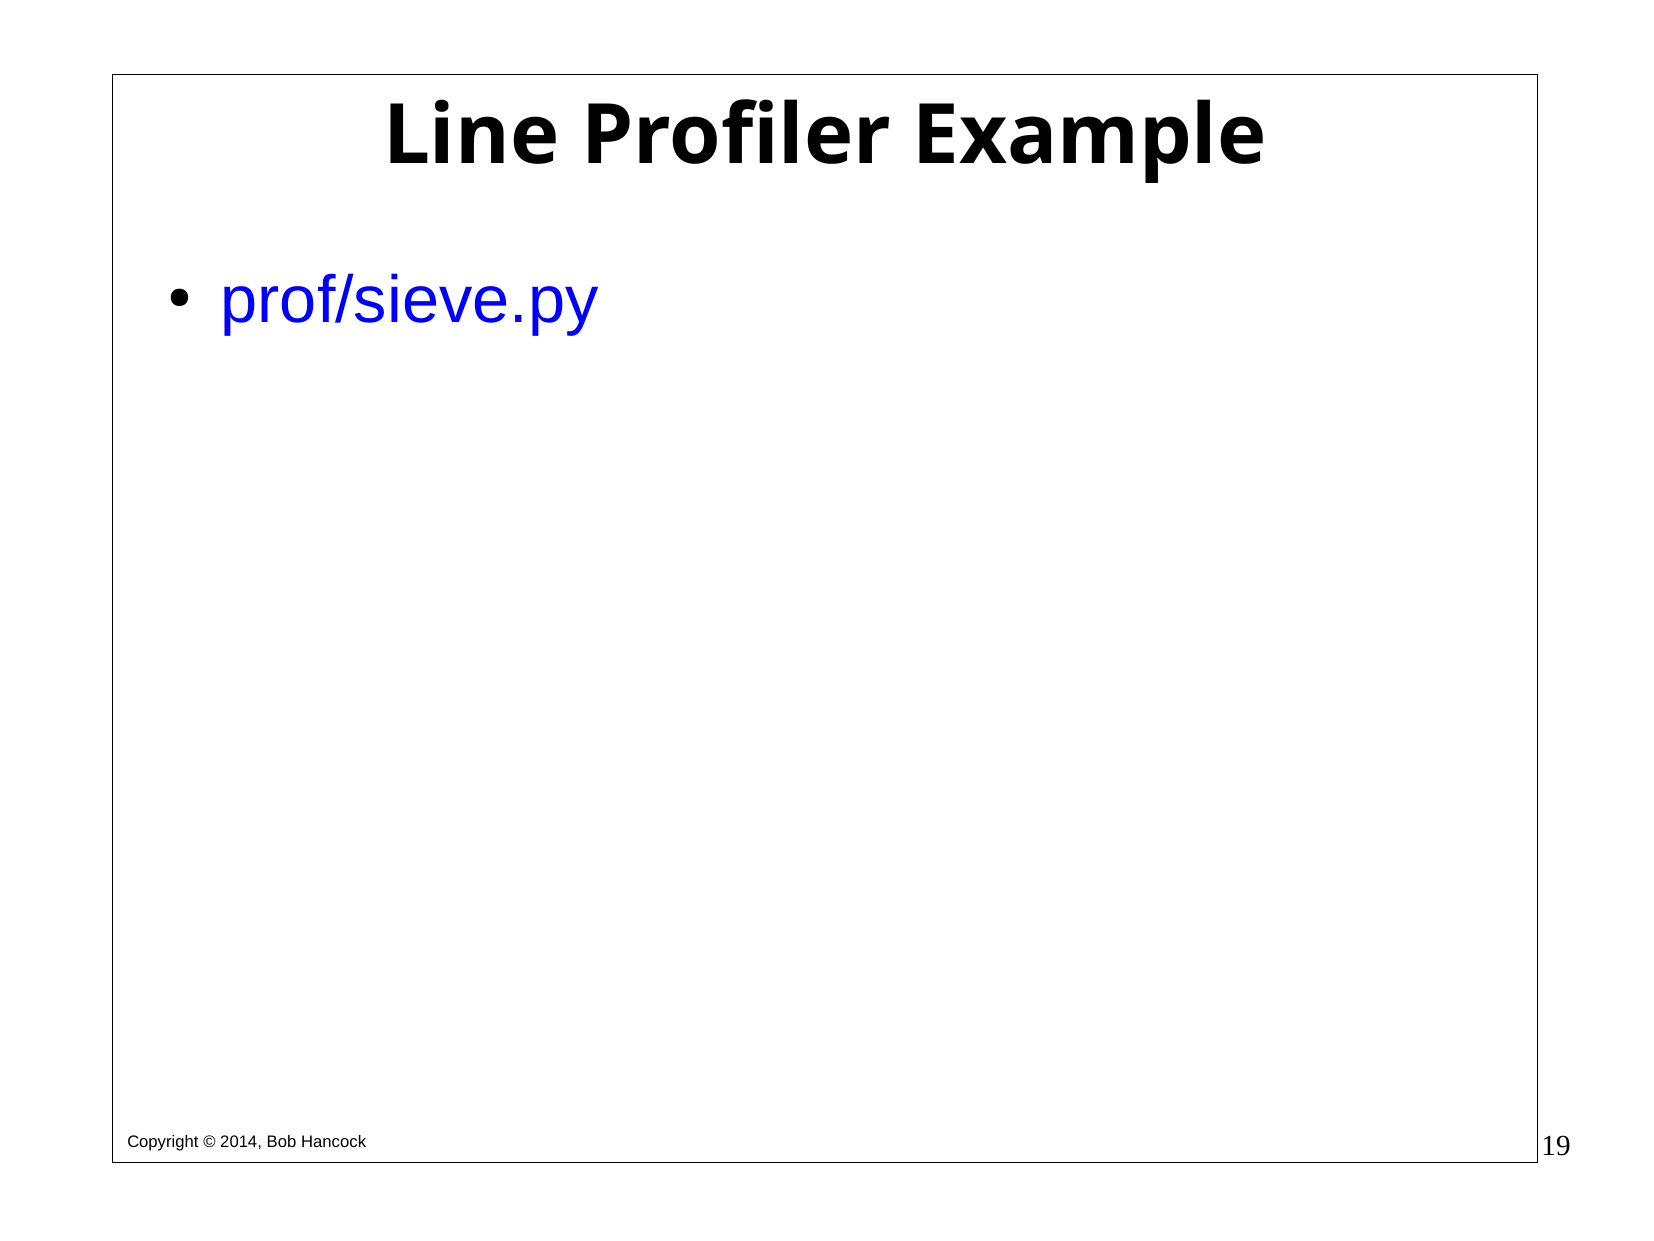

# Line Profiler Example
prof/sieve.py
Copyright © 2014, Bob Hancock
19